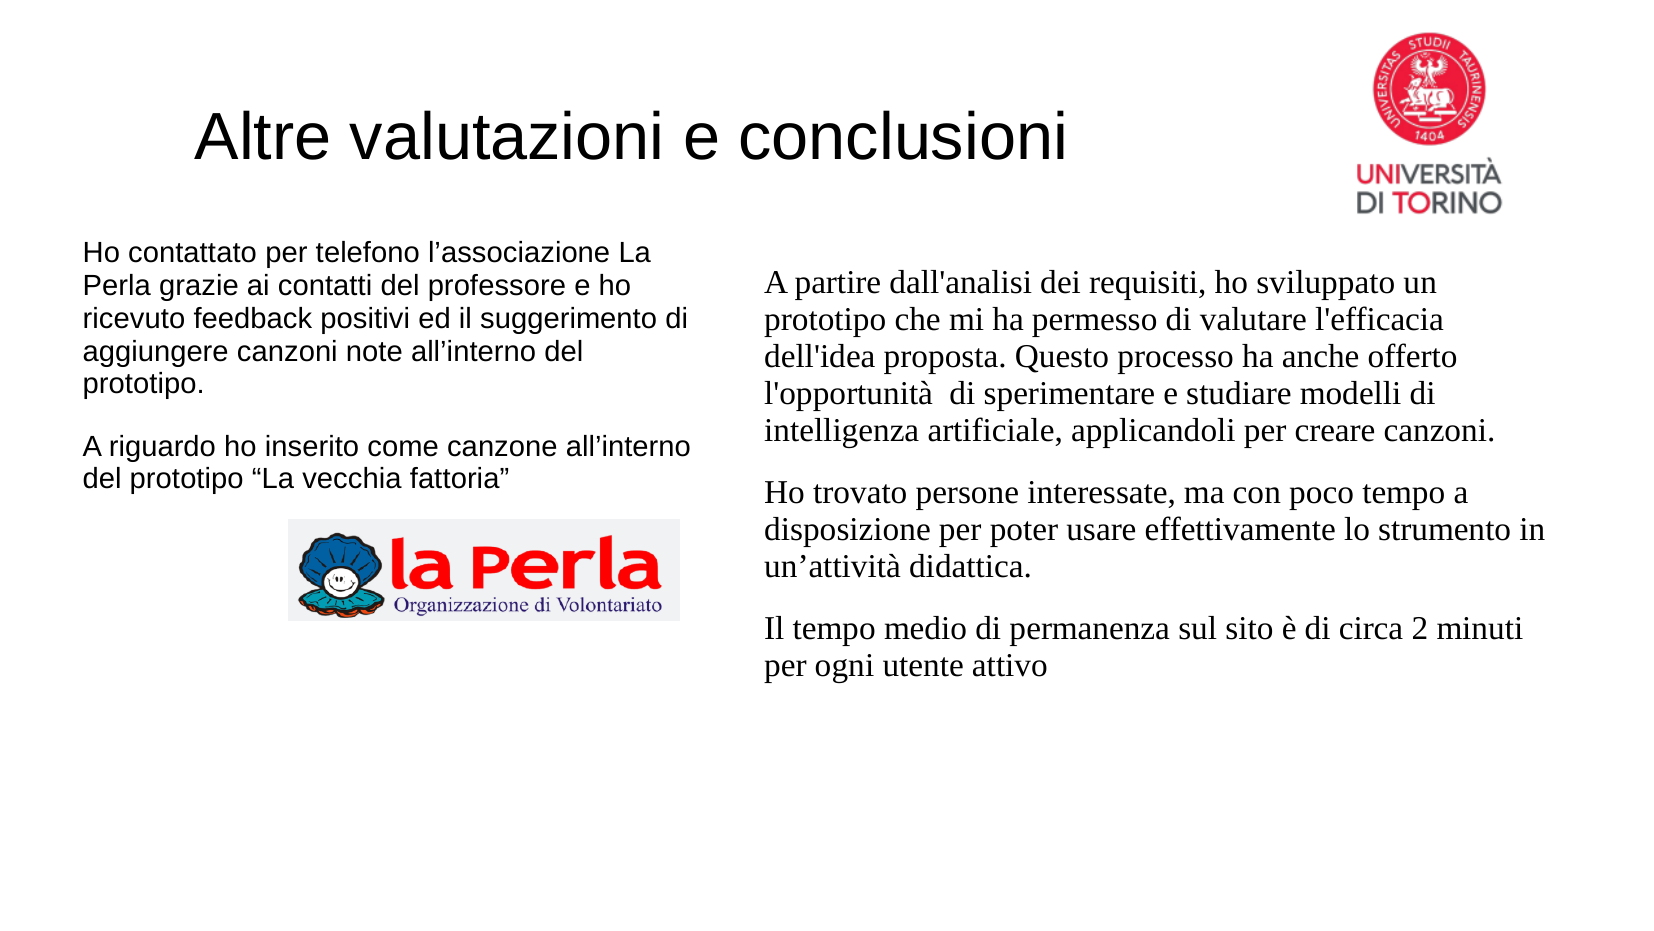

# Altre valutazioni e conclusioni
Ho contattato per telefono l’associazione La Perla grazie ai contatti del professore e ho ricevuto feedback positivi ed il suggerimento di aggiungere canzoni note all’interno del prototipo.
A riguardo ho inserito come canzone all’interno del prototipo “La vecchia fattoria”
A partire dall'analisi dei requisiti, ho sviluppato un prototipo che mi ha permesso di valutare l'efficacia dell'idea proposta. Questo processo ha anche offerto l'opportunità  di sperimentare e studiare modelli di intelligenza artificiale, applicandoli per creare canzoni.
Ho trovato persone interessate, ma con poco tempo a disposizione per poter usare effettivamente lo strumento in un’attività didattica.
Il tempo medio di permanenza sul sito è di circa 2 minuti per ogni utente attivo